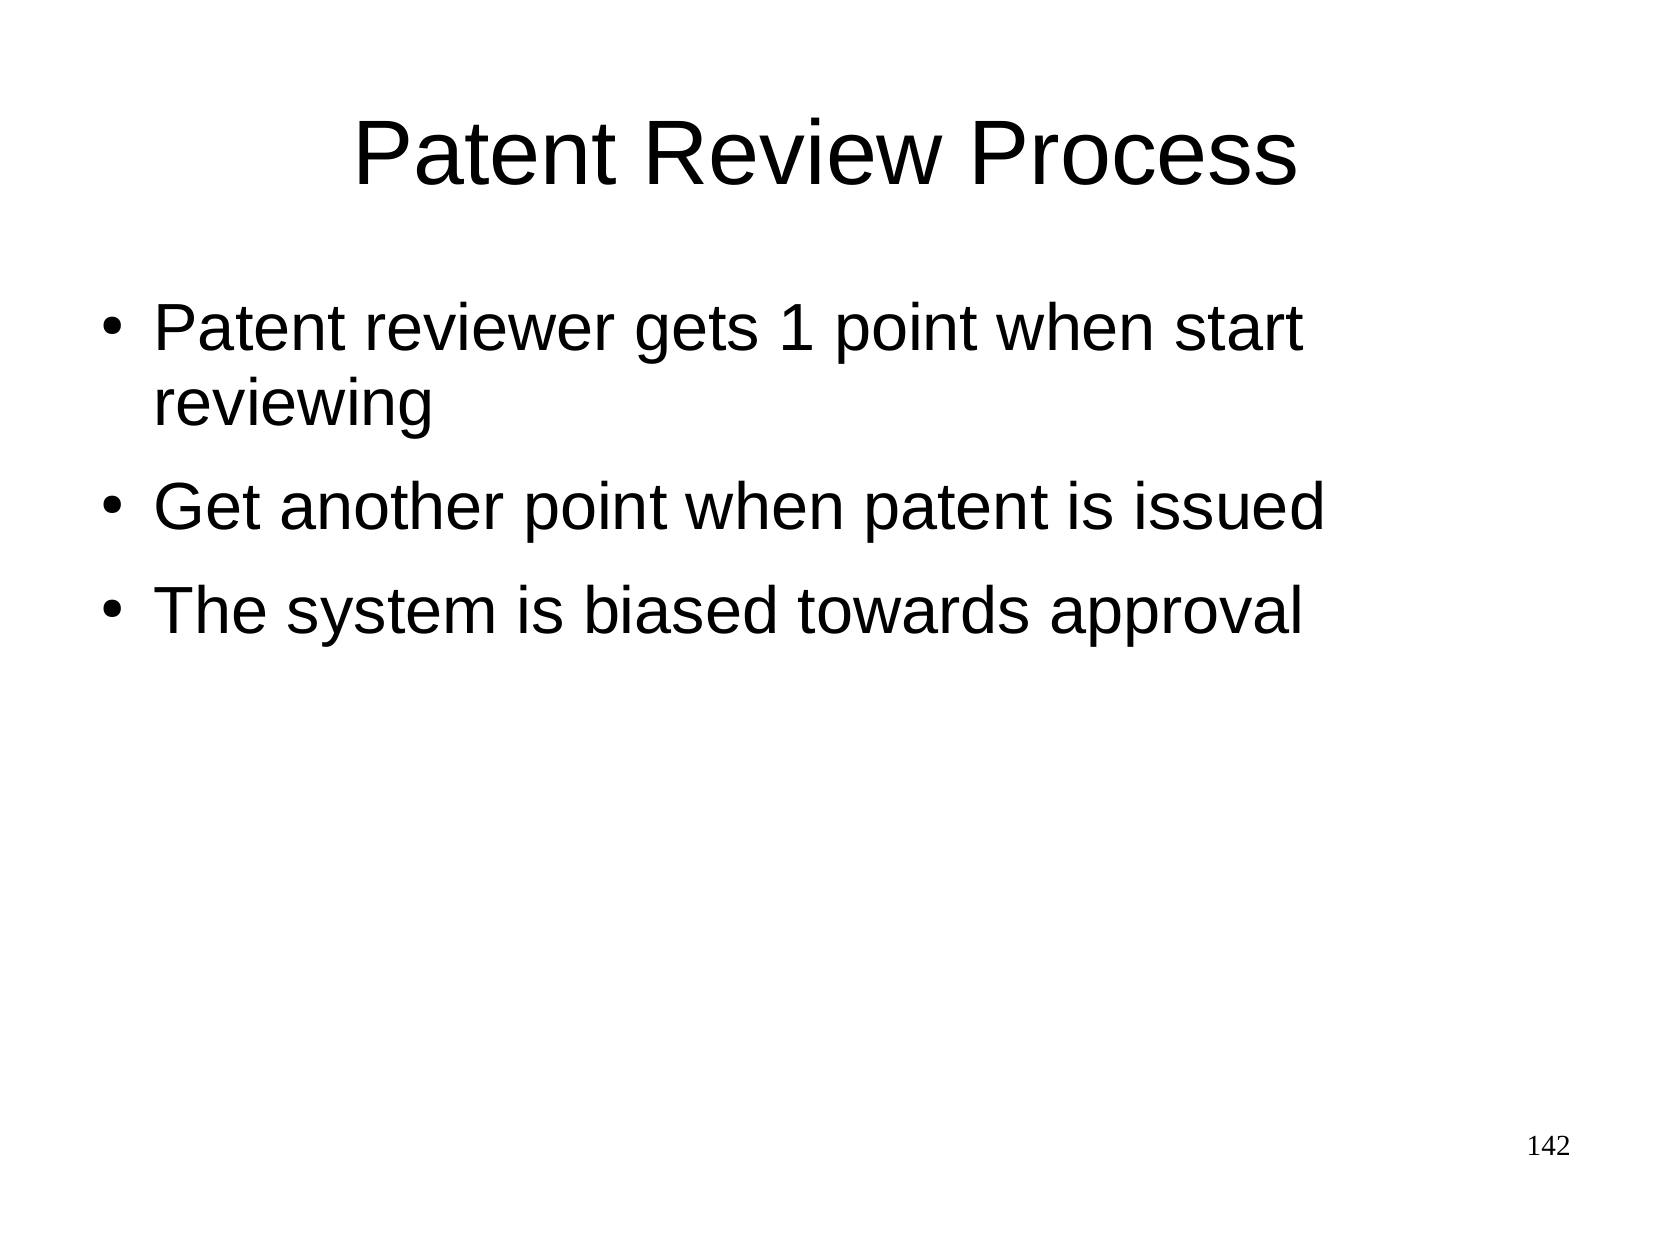

# Patent Review Process
Patent reviewer gets 1 point when start reviewing
Get another point when patent is issued
The system is biased towards approval
142